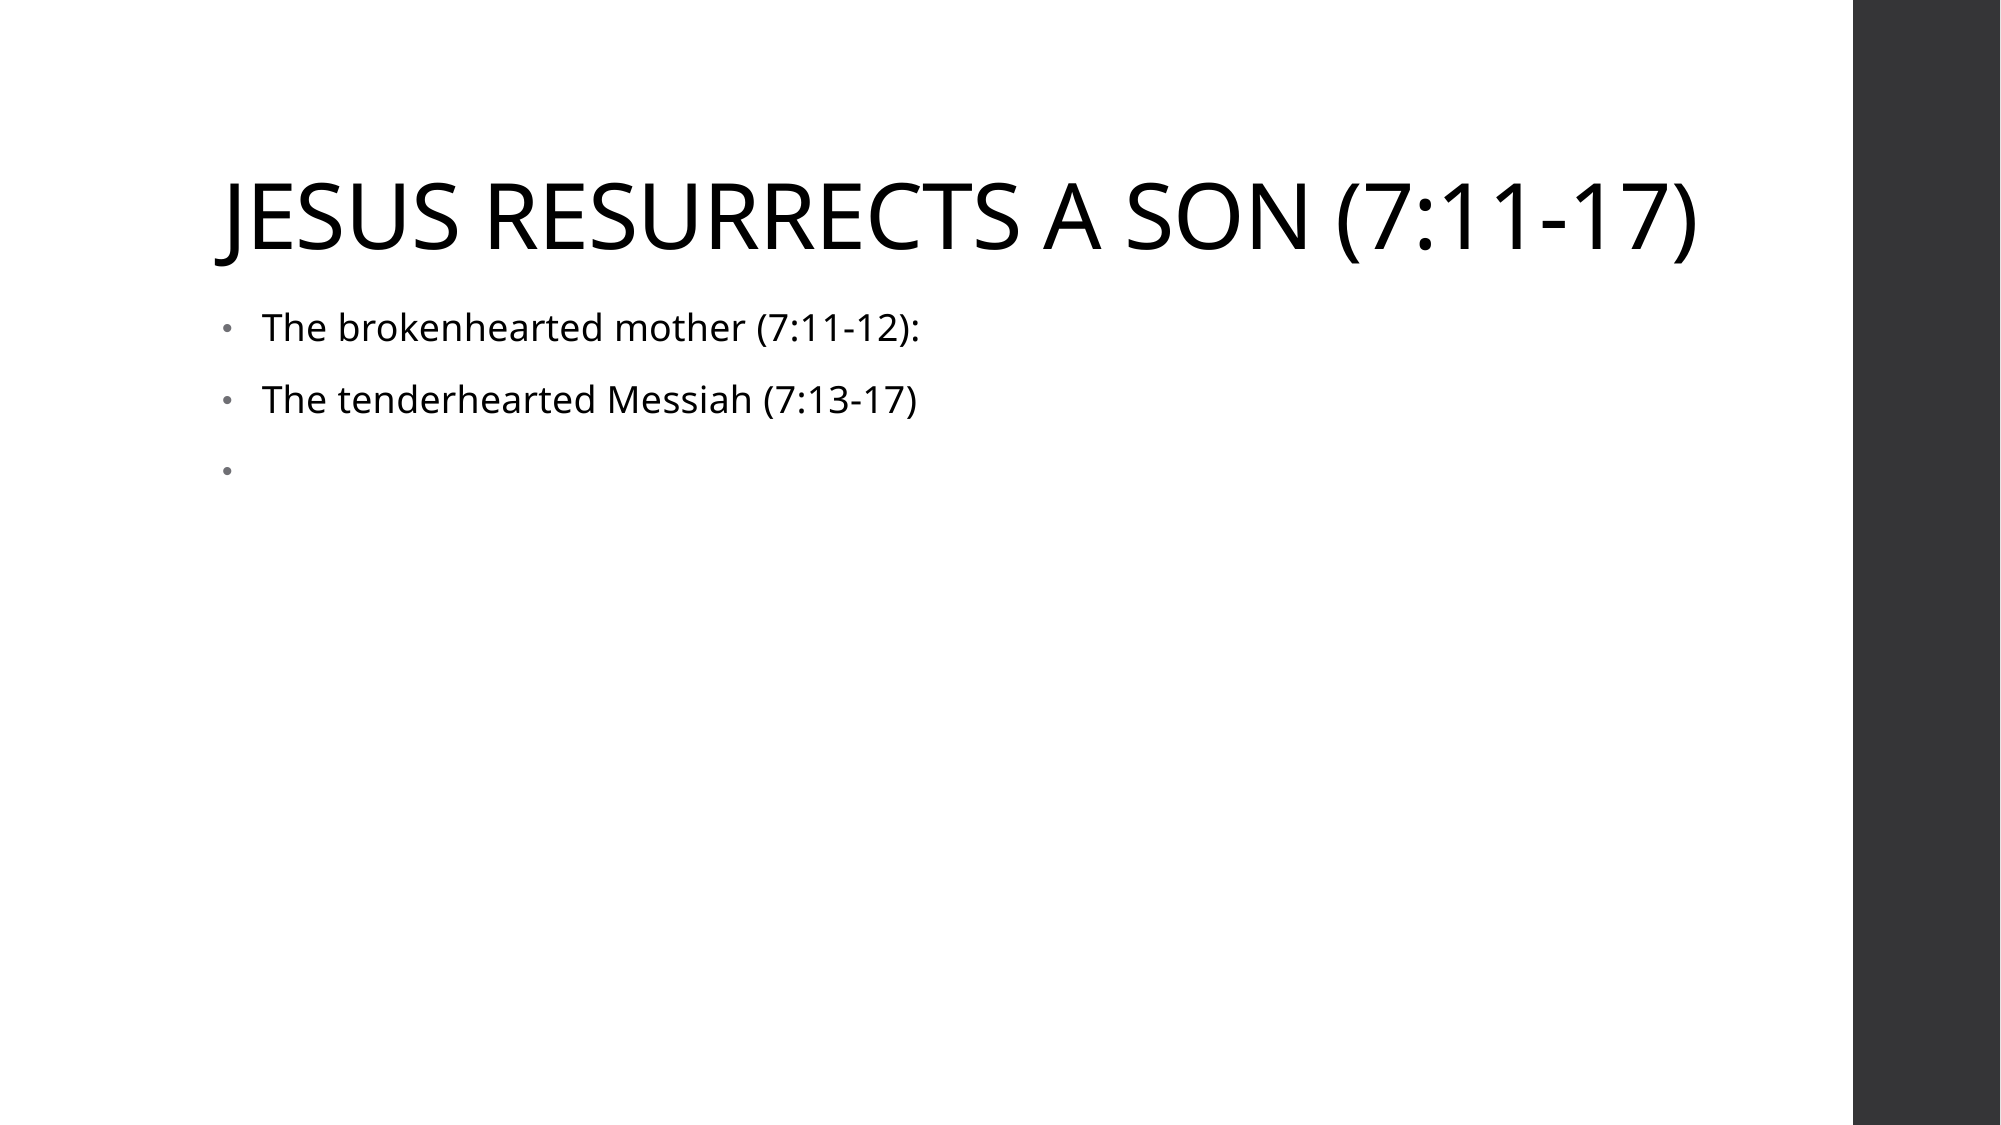

# JESUS RESURRECTS A SON (7:11-17)
 The brokenhearted mother (7:11-12):
 The tenderhearted Messiah (7:13-17)